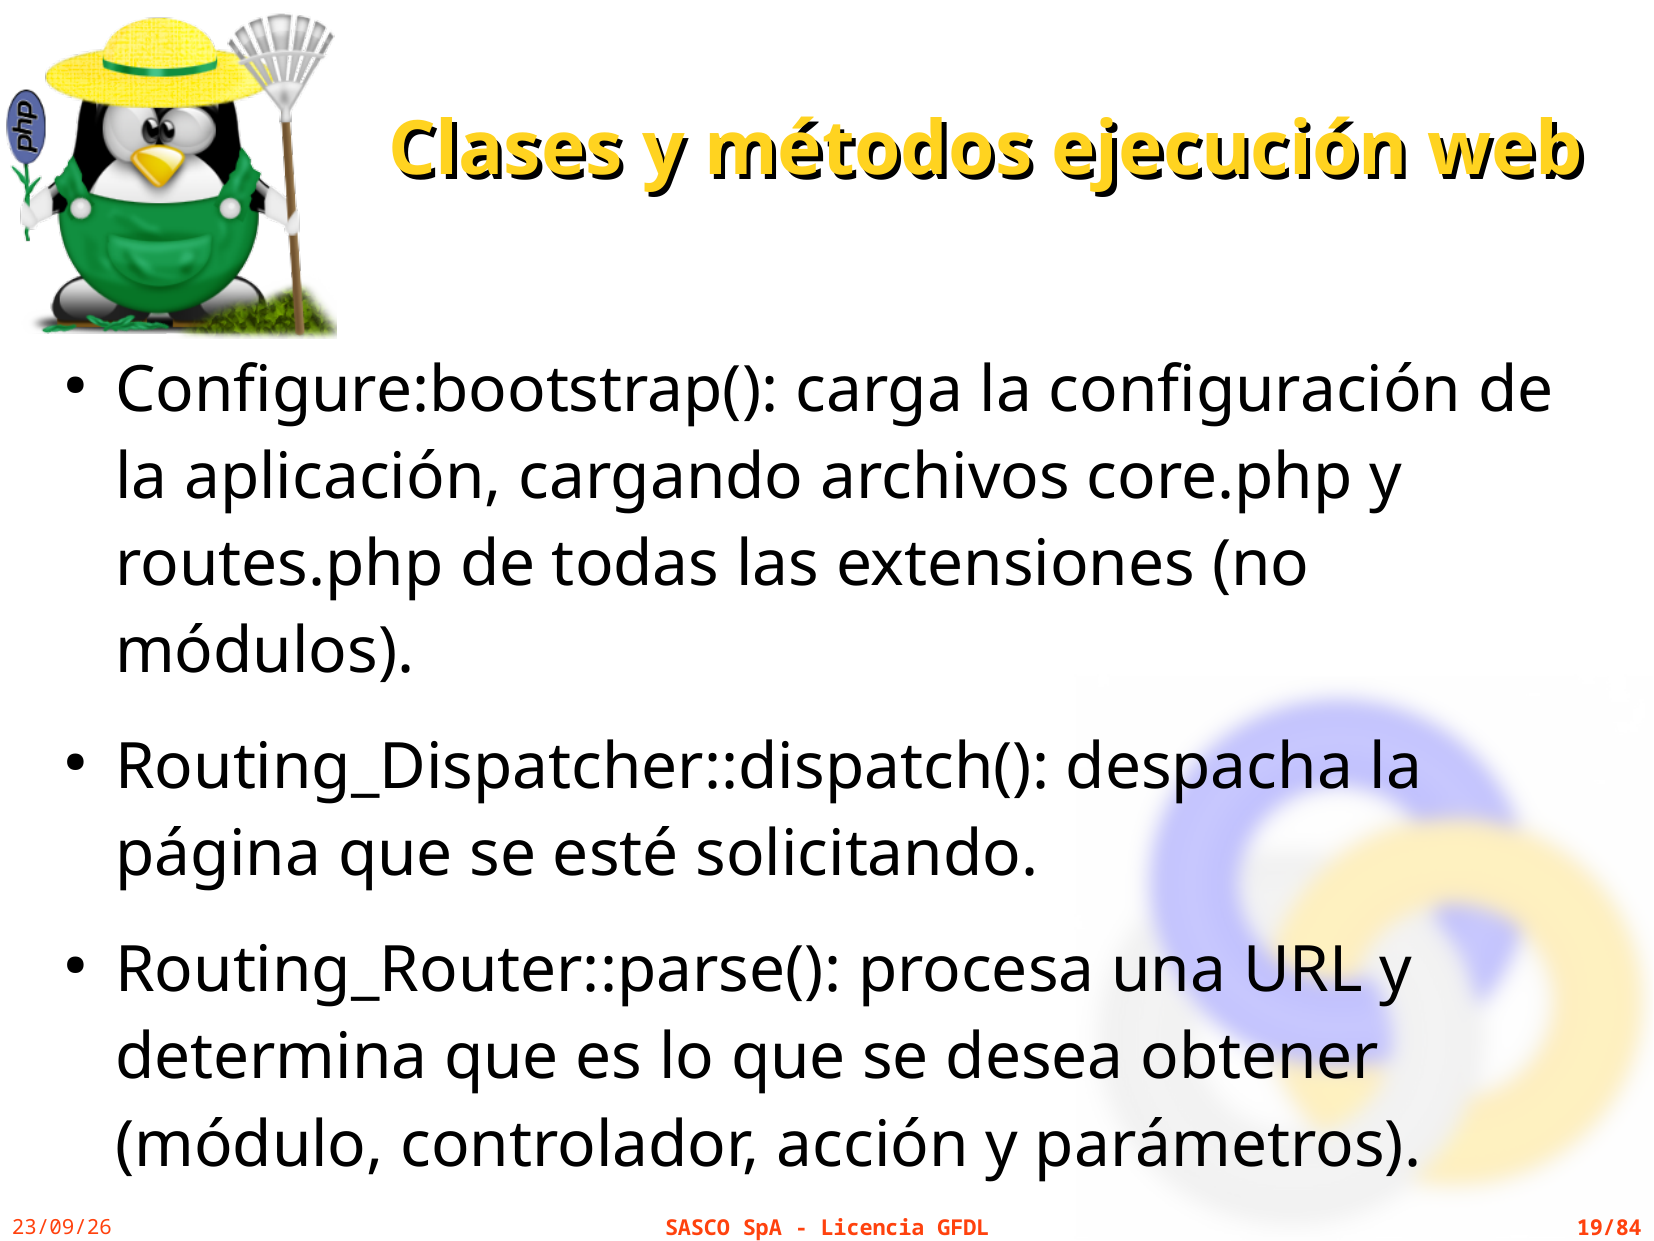

# Clases y métodos ejecución web
Configure:bootstrap(): carga la configuración de la aplicación, cargando archivos core.php y routes.php de todas las extensiones (no módulos).
Routing_Dispatcher::dispatch(): despacha la página que se esté solicitando.
Routing_Router::parse(): procesa una URL y determina que es lo que se desea obtener (módulo, controlador, acción y parámetros).
SASCO SpA - Licencia GFDL
19